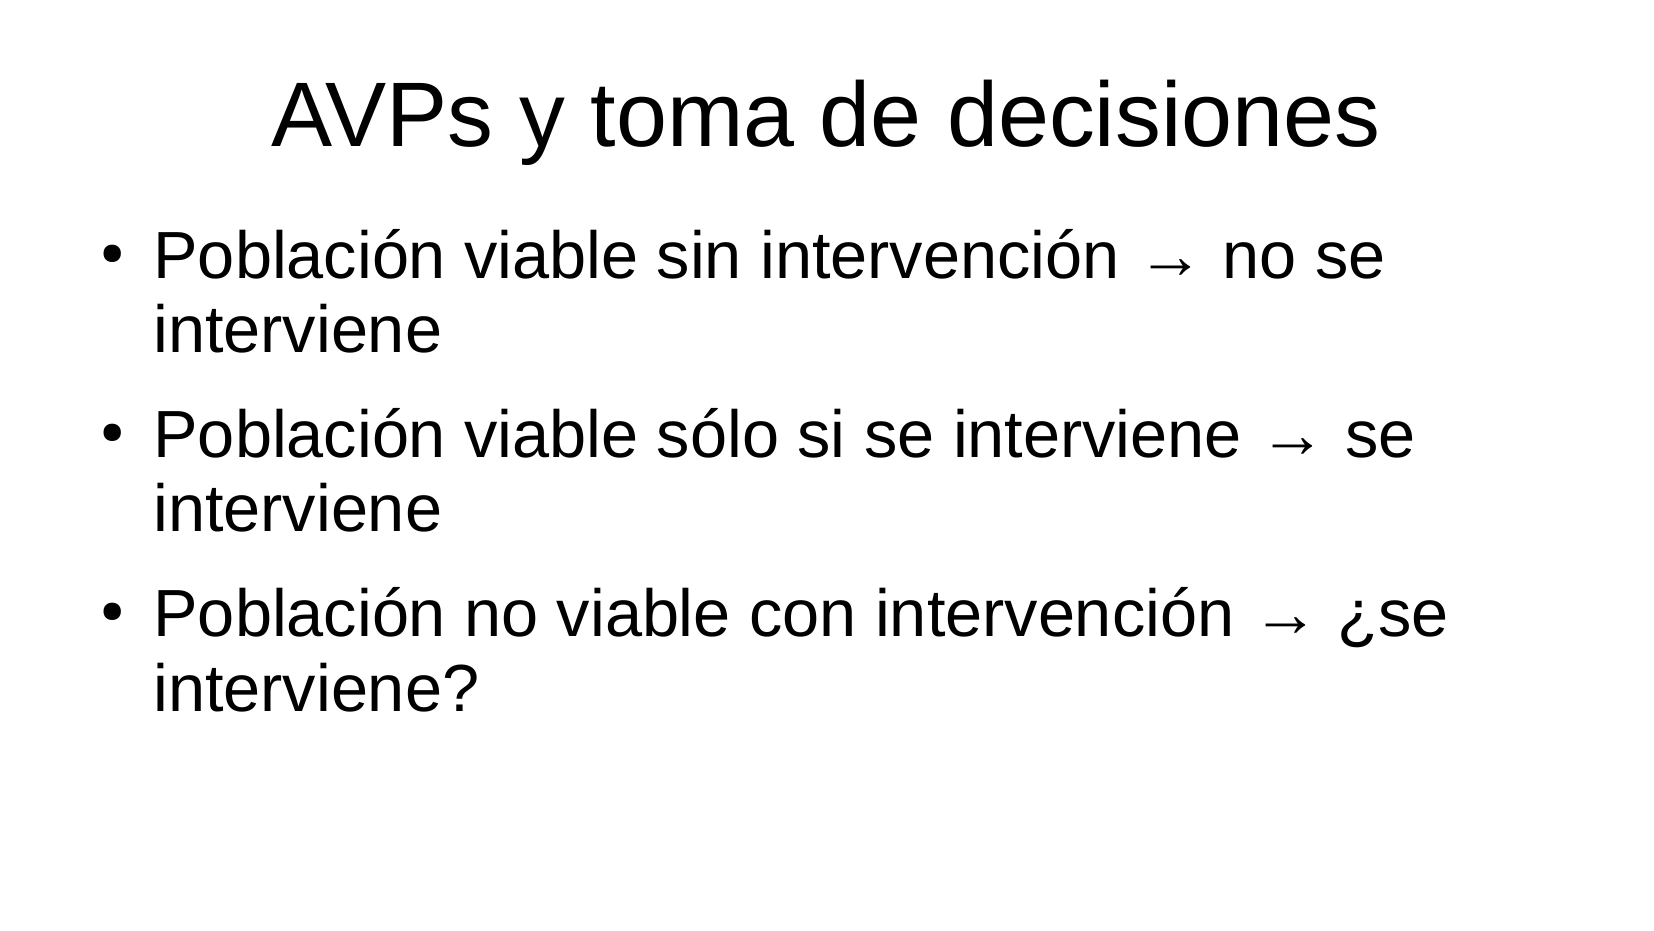

# AVPs y toma de decisiones
Población viable sin intervención → no se interviene
Población viable sólo si se interviene → se interviene
Población no viable con intervención → ¿se interviene?